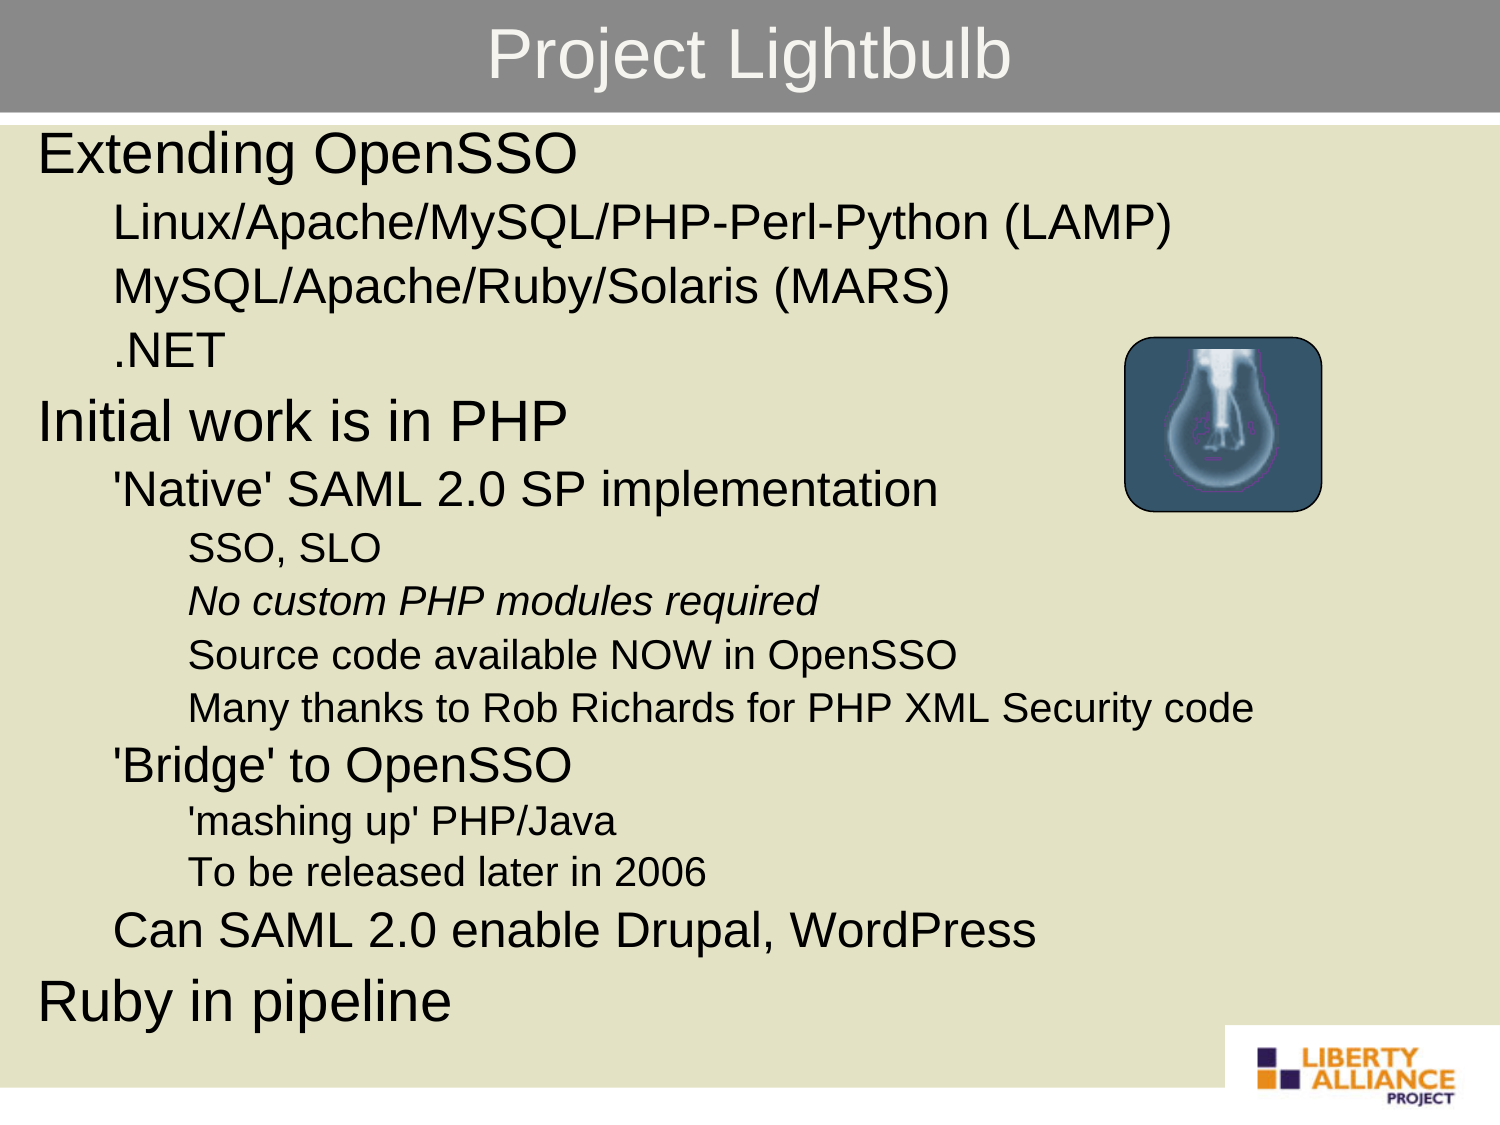

# Project Lightbulb
Extending OpenSSO
Linux/Apache/MySQL/PHP-Perl-Python (LAMP)
MySQL/Apache/Ruby/Solaris (MARS)
.NET
Initial work is in PHP
'Native' SAML 2.0 SP implementation
SSO, SLO
No custom PHP modules required
Source code available NOW in OpenSSO
Many thanks to Rob Richards for PHP XML Security code
'Bridge' to OpenSSO
'mashing up' PHP/Java
To be released later in 2006
Can SAML 2.0 enable Drupal, WordPress
Ruby in pipeline